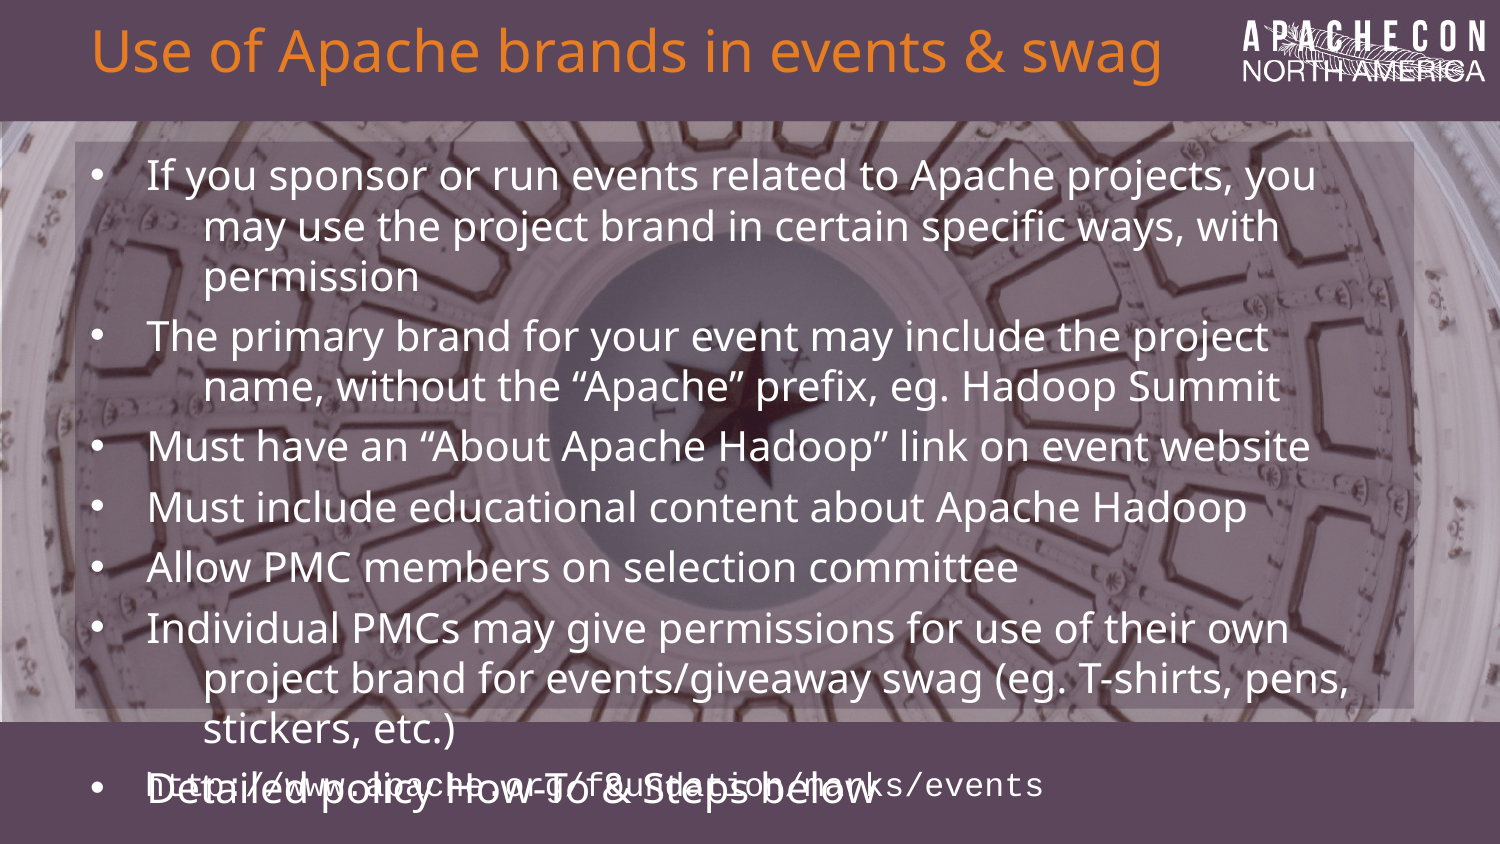

Use of Apache brands in events & swag
If you sponsor or run events related to Apache projects, you may use the project brand in certain specific ways, with permission
The primary brand for your event may include the project name, without the “Apache” prefix, eg. Hadoop Summit
Must have an “About Apache Hadoop” link on event website
Must include educational content about Apache Hadoop
Allow PMC members on selection committee
Individual PMCs may give permissions for use of their own project brand for events/giveaway swag (eg. T-shirts, pens, stickers, etc.)
Detailed policy How-To & Steps below
http://www.apache.org/foundation/marks/events